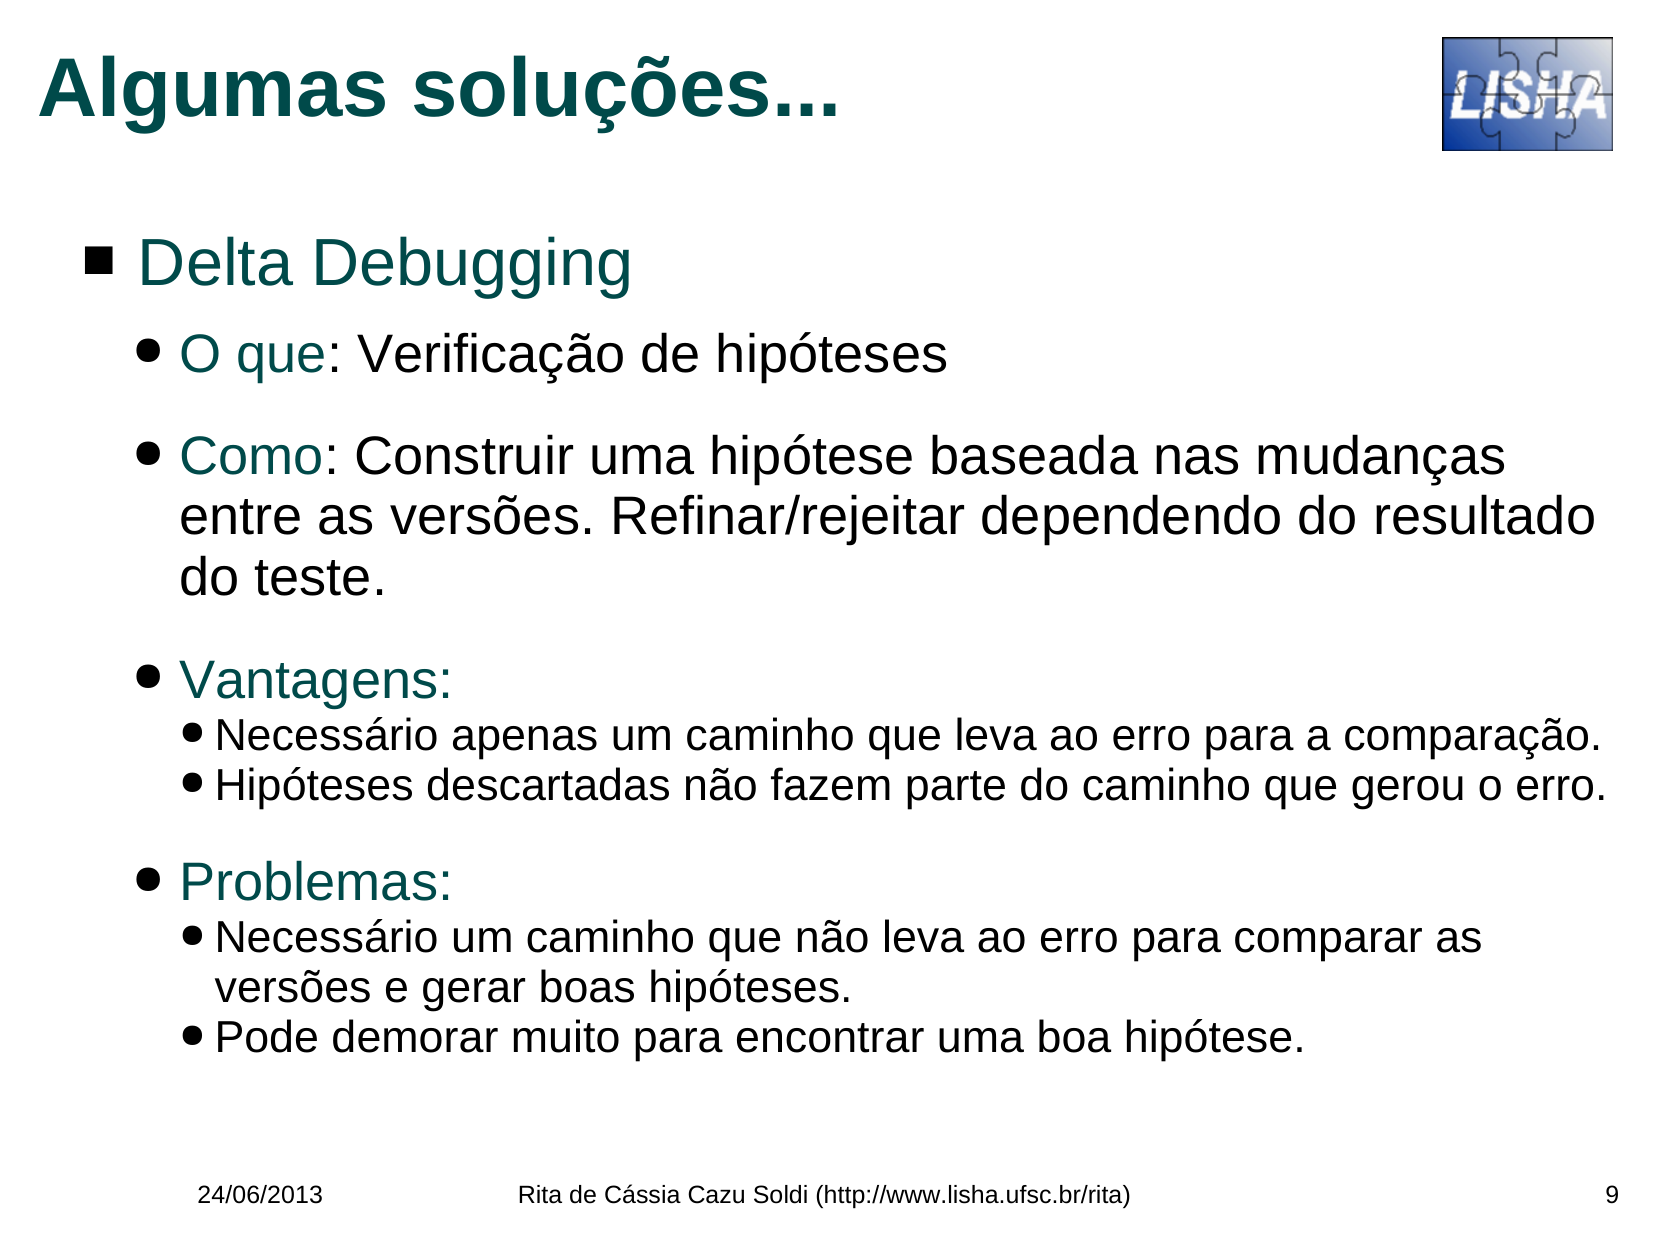

# Algumas soluções...
Delta Debugging
O que: Verificação de hipóteses
Como: Construir uma hipótese baseada nas mudanças entre as versões. Refinar/rejeitar dependendo do resultado do teste.
Vantagens:
Necessário apenas um caminho que leva ao erro para a comparação.
Hipóteses descartadas não fazem parte do caminho que gerou o erro.
Problemas:
Necessário um caminho que não leva ao erro para comparar as versões e gerar boas hipóteses.
Pode demorar muito para encontrar uma boa hipótese.